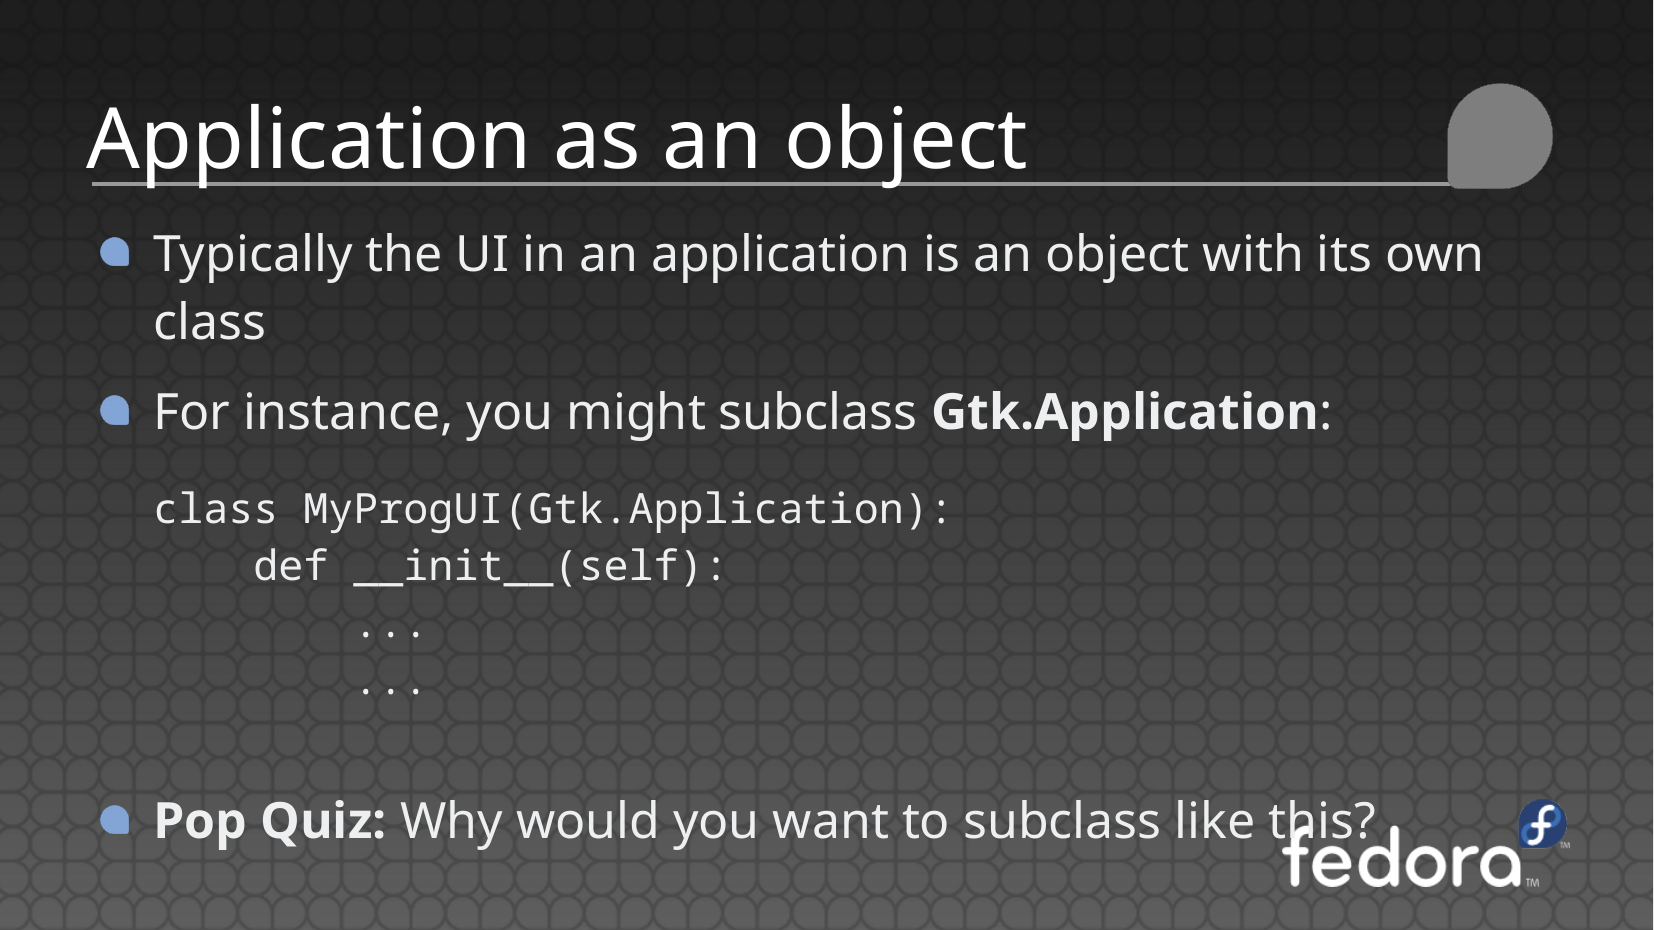

# Application as an object
Typically the UI in an application is an object with its own class
For instance, you might subclass Gtk.Application:
class MyProgUI(Gtk.Application):
 def __init__(self):
 ...
 ...
Pop Quiz: Why would you want to subclass like this?